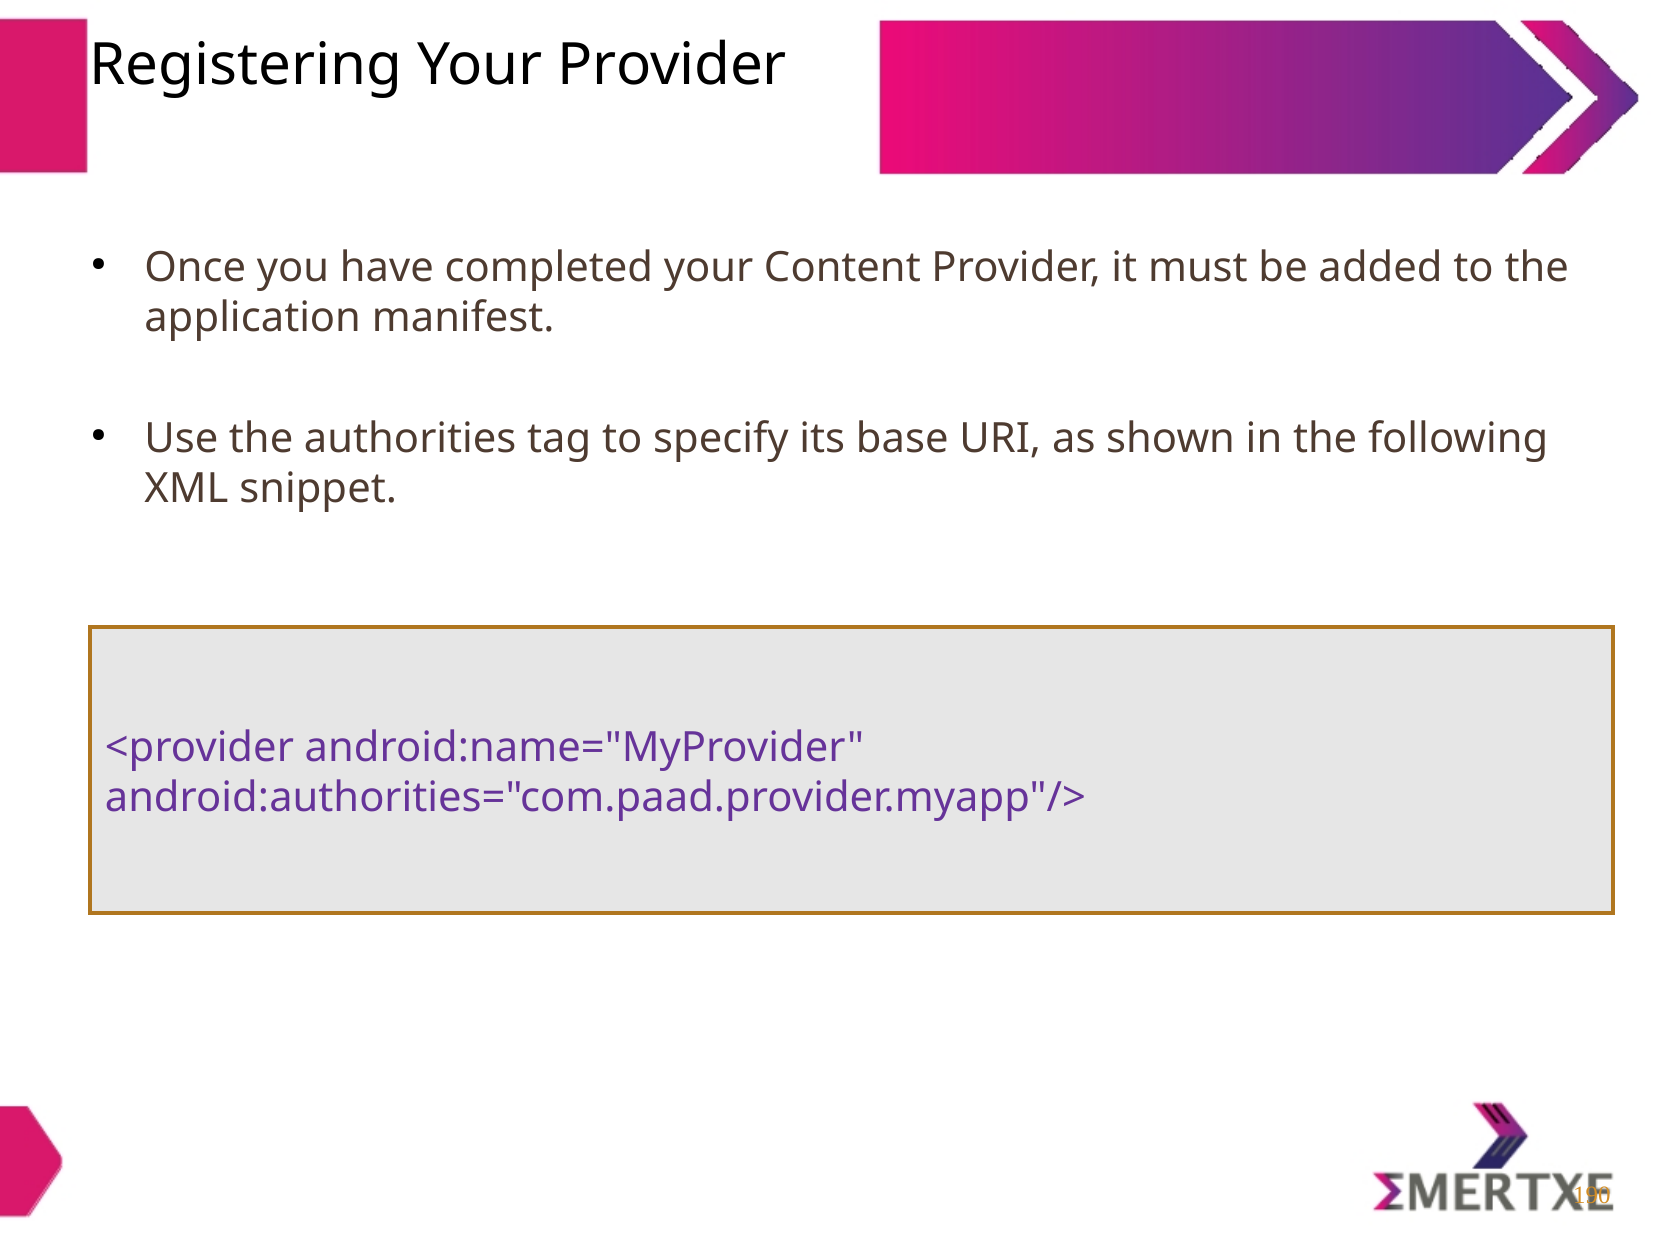

Registering Your Provider
# Once you have completed your Content Provider, it must be added to the application manifest.
Use the authorities tag to specify its base URI, as shown in the following XML snippet.
<provider android:name="MyProvider"
android:authorities="com.paad.provider.myapp"/>